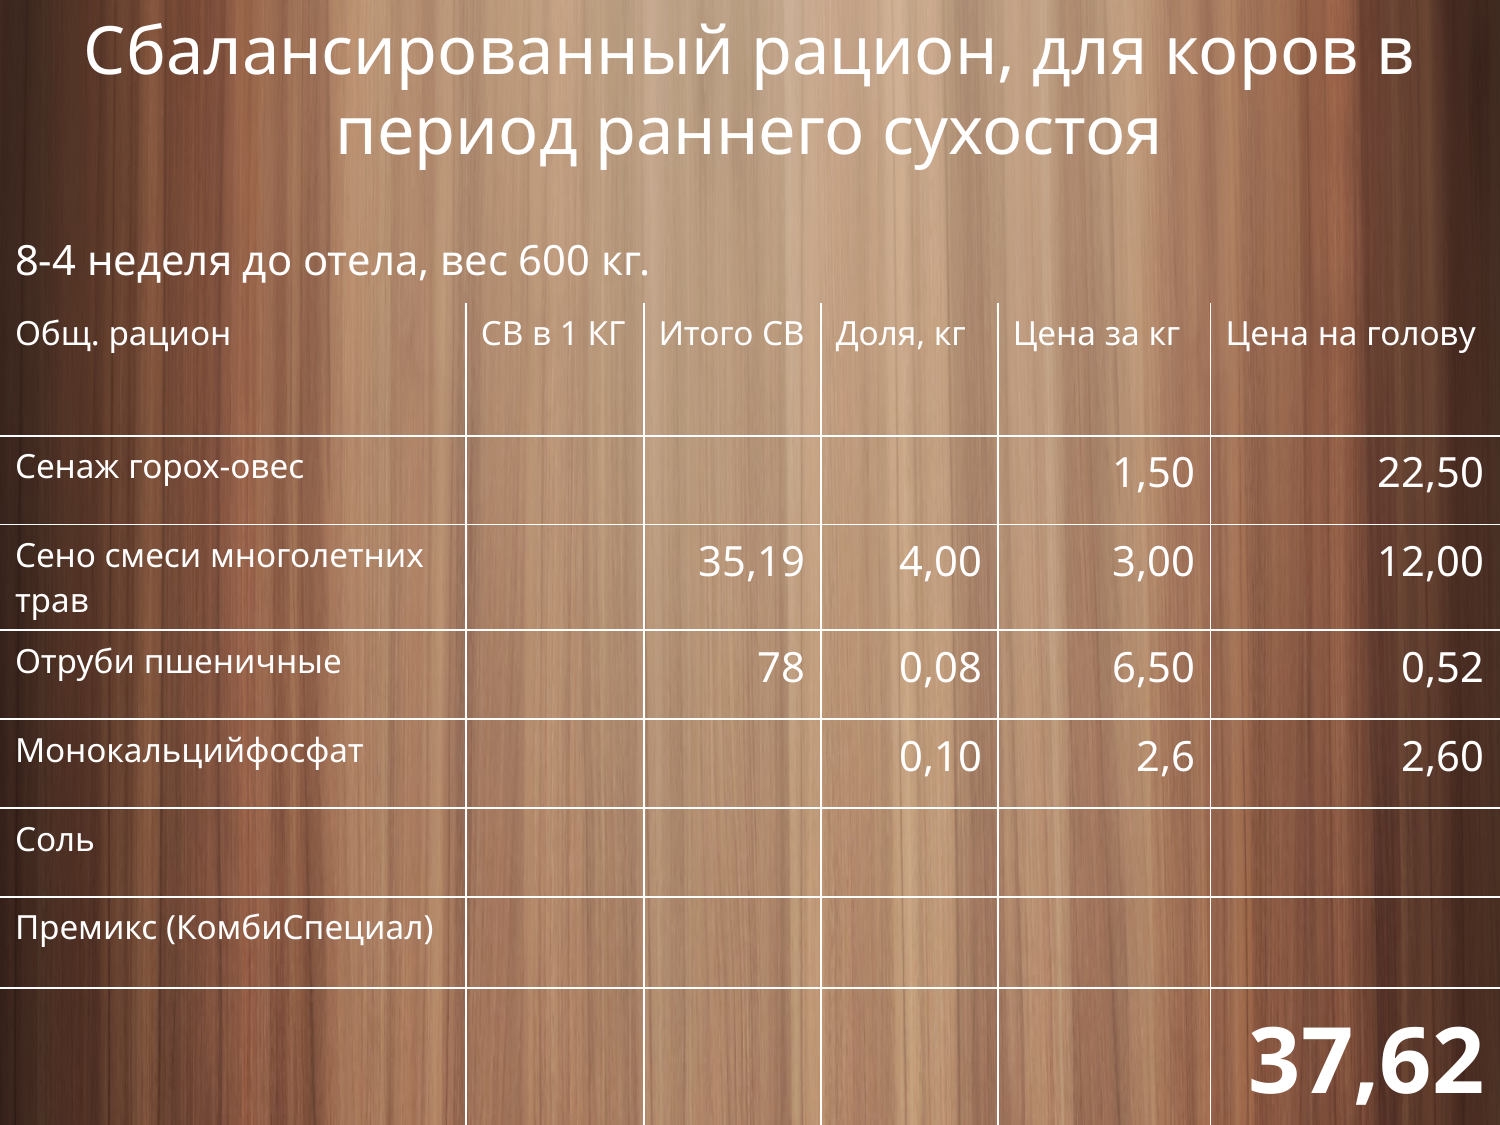

# Сбалансированный рацион, для коров в период раннего сухостоя
8-4 неделя до отела, вес 600 кг.
| Общ. рацион | СВ в 1 КГ | Итого СВ | Доля, кг | Цена за кг | Цена на голову |
| --- | --- | --- | --- | --- | --- |
| Сенаж горох-овес | | | | 1,50 | 22,50 |
| Сено смеси многолетних трав | | 35,19 | 4,00 | 3,00 | 12,00 |
| Отруби пшеничные | | 78 | 0,08 | 6,50 | 0,52 |
| Монокальцийфосфат | | | 0,10 | 2,6 | 2,60 |
| Соль | | | | | |
| Премикс (КомбиСпециал) | | | | | |
| | | | | | 37,62 |